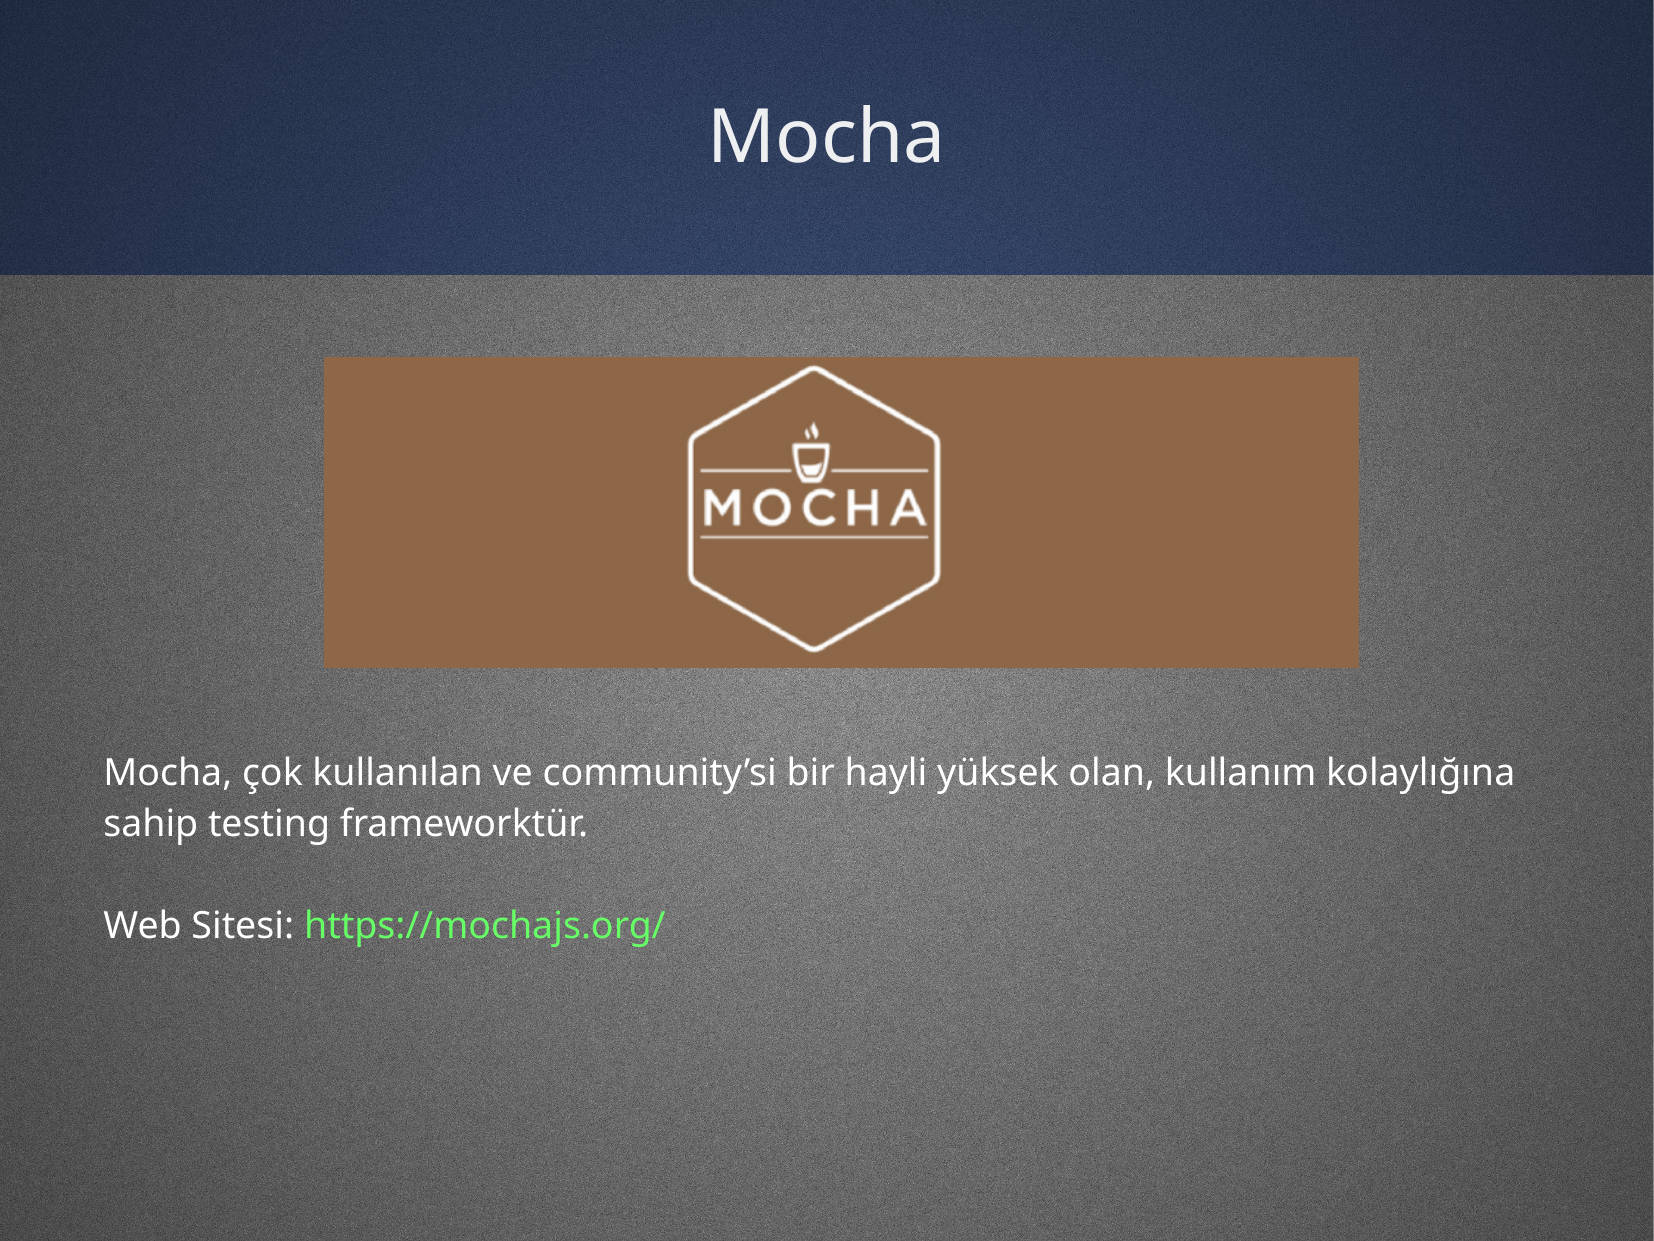

# Mocha
Mocha, çok kullanılan ve community’si bir hayli yüksek olan, kullanım kolaylığına sahip testing frameworktür.
Web Sitesi: https://mochajs.org/